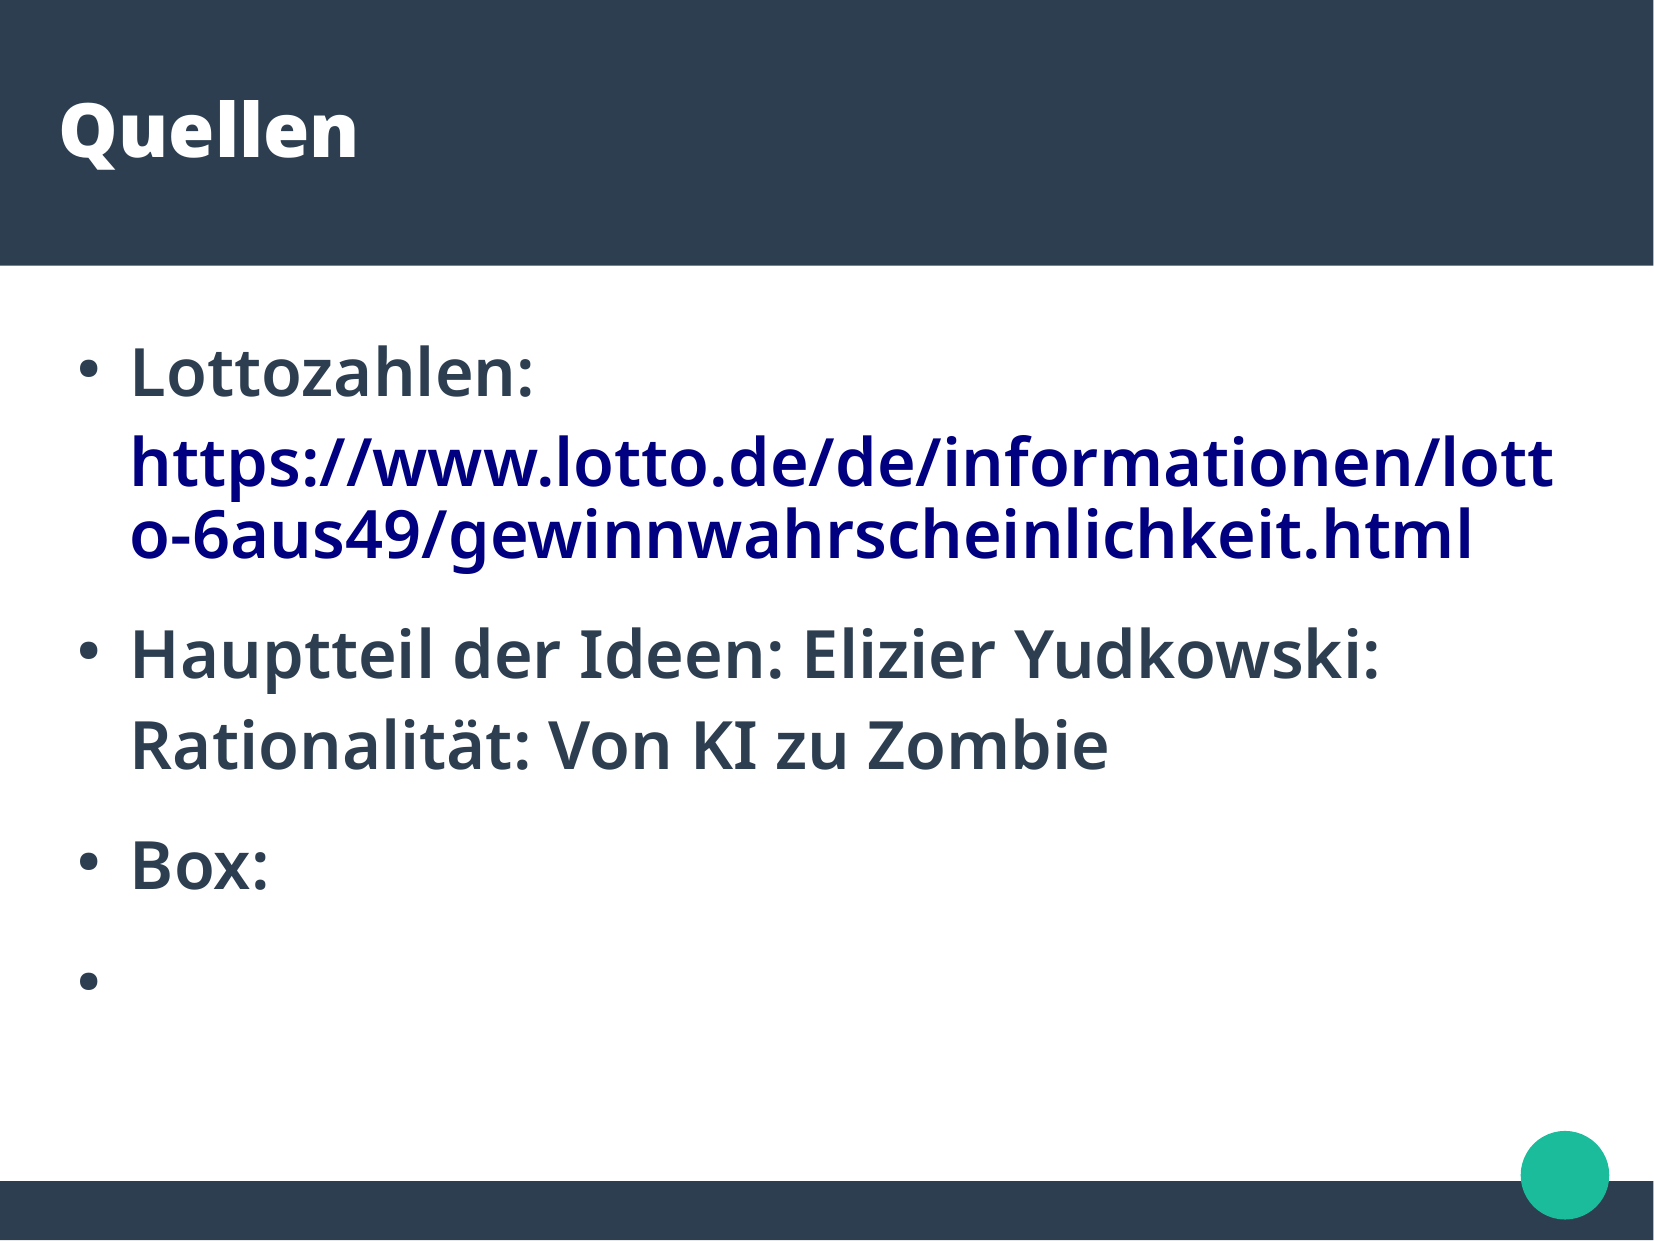

# Quellen
Lottozahlen: https://www.lotto.de/de/informationen/lotto-6aus49/gewinnwahrscheinlichkeit.html
Hauptteil der Ideen: Elizier Yudkowski: Rationalität: Von KI zu Zombie
Box: